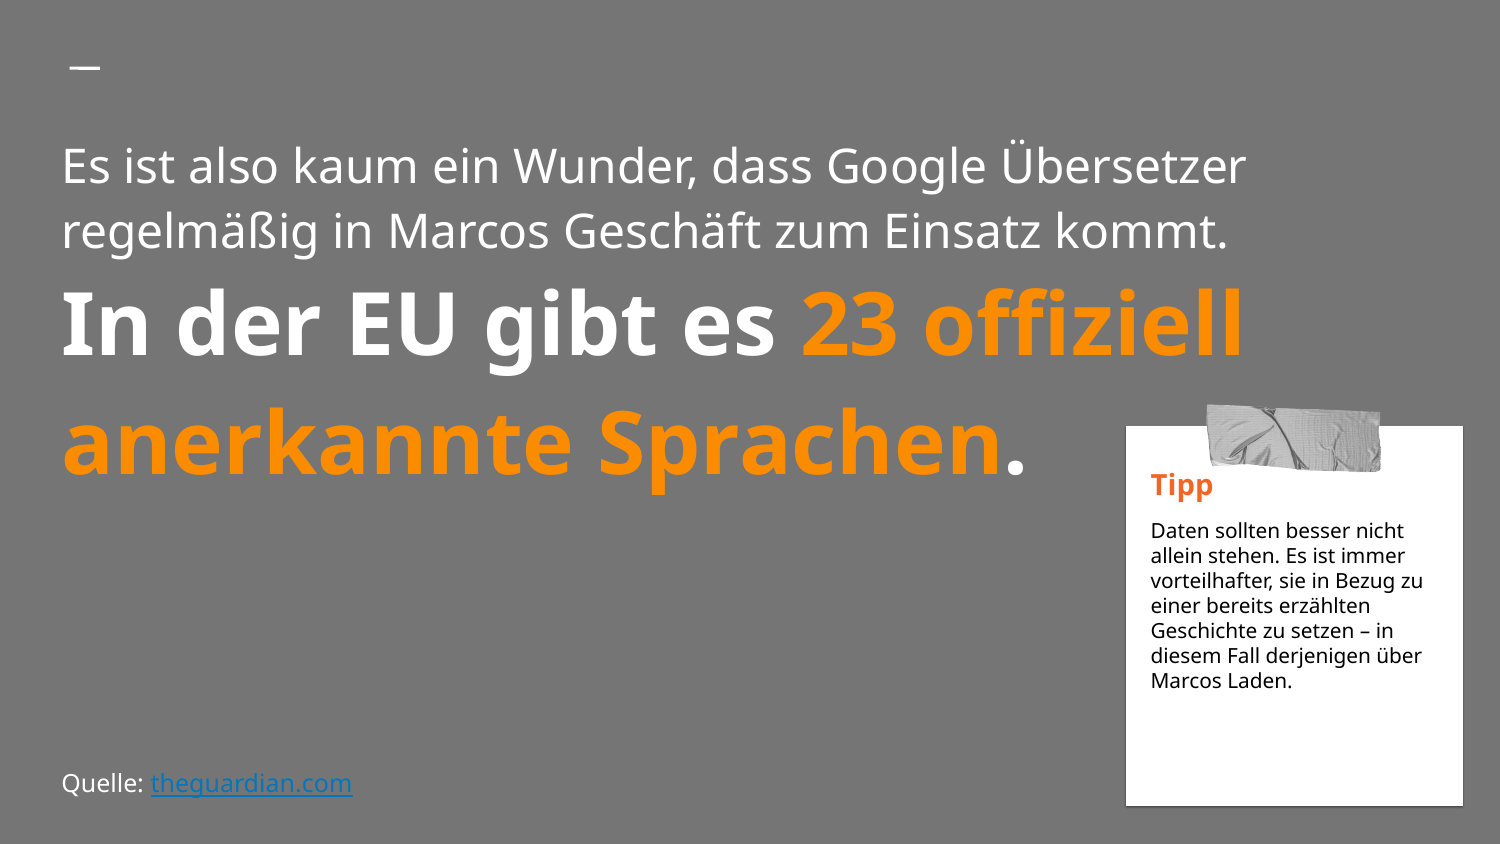

# Es ist also kaum ein Wunder, dass Google Übersetzer regelmäßig in Marcos Geschäft zum Einsatz kommt. In der EU gibt es 23 offiziell anerkannte Sprachen.
Tipp
Daten sollten besser nicht allein stehen. Es ist immer vorteilhafter, sie in Bezug zu einer bereits erzählten Geschichte zu setzen – in diesem Fall derjenigen über Marcos Laden.
Quelle: theguardian.com